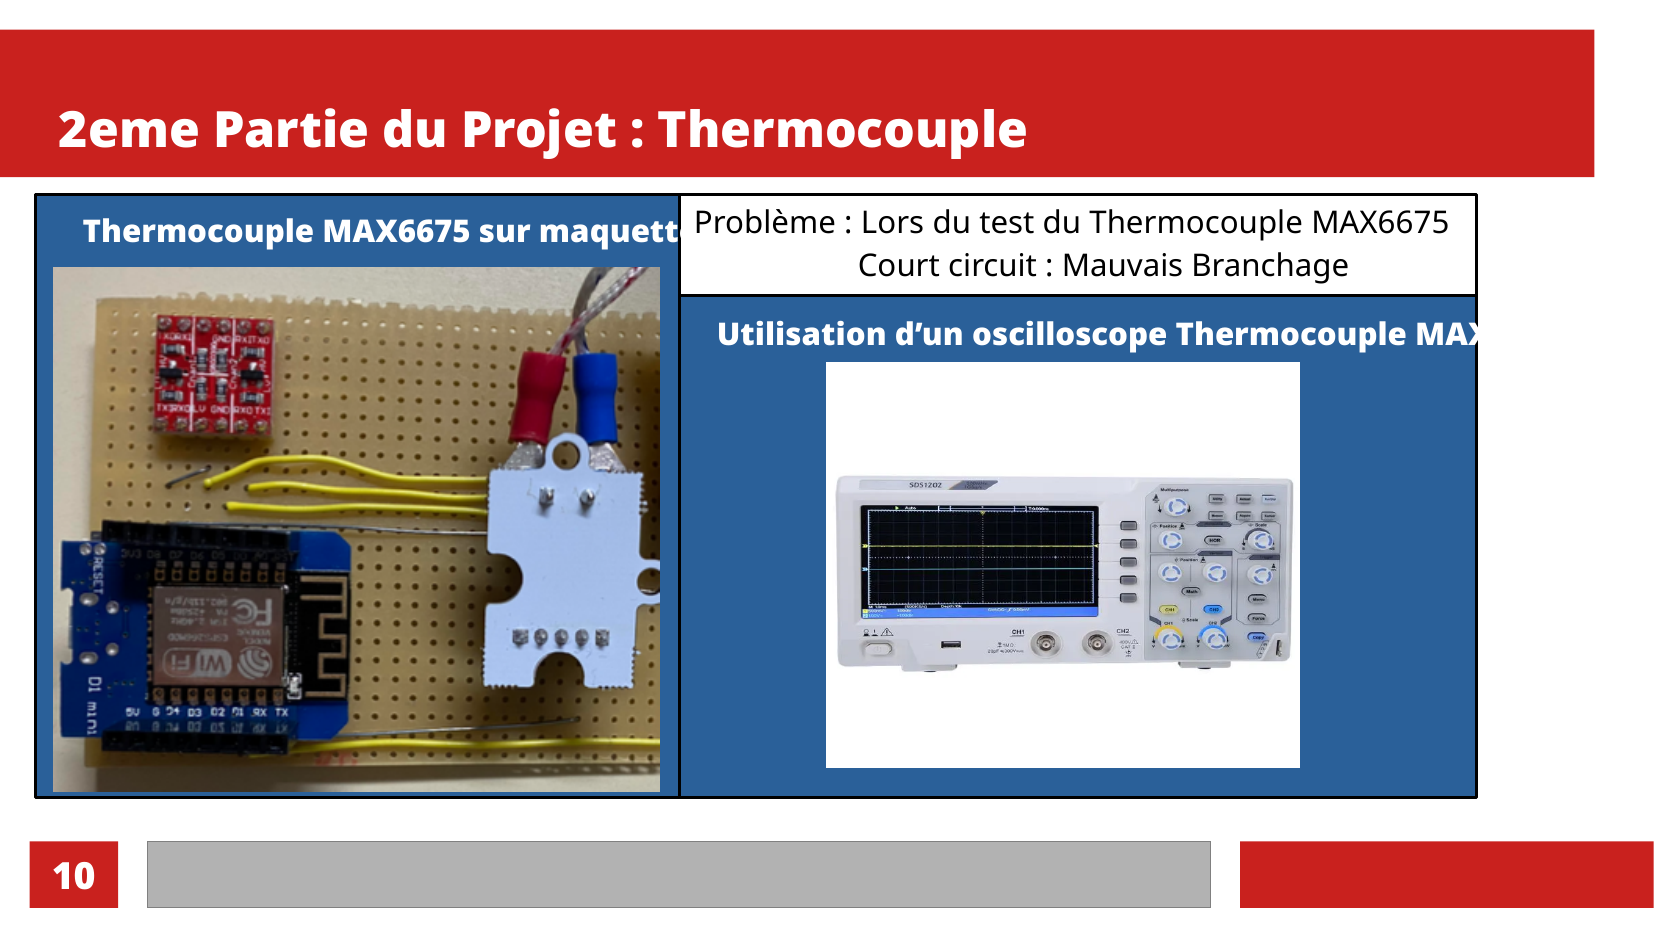

# 2eme Partie du Projet : Thermocouple
Problème : Lors du test du Thermocouple MAX6675
		 Court circuit : Mauvais Branchage
Thermocouple MAX6675 sur maquette
 Utilisation d’un oscilloscope Thermocouple MAX6675
10